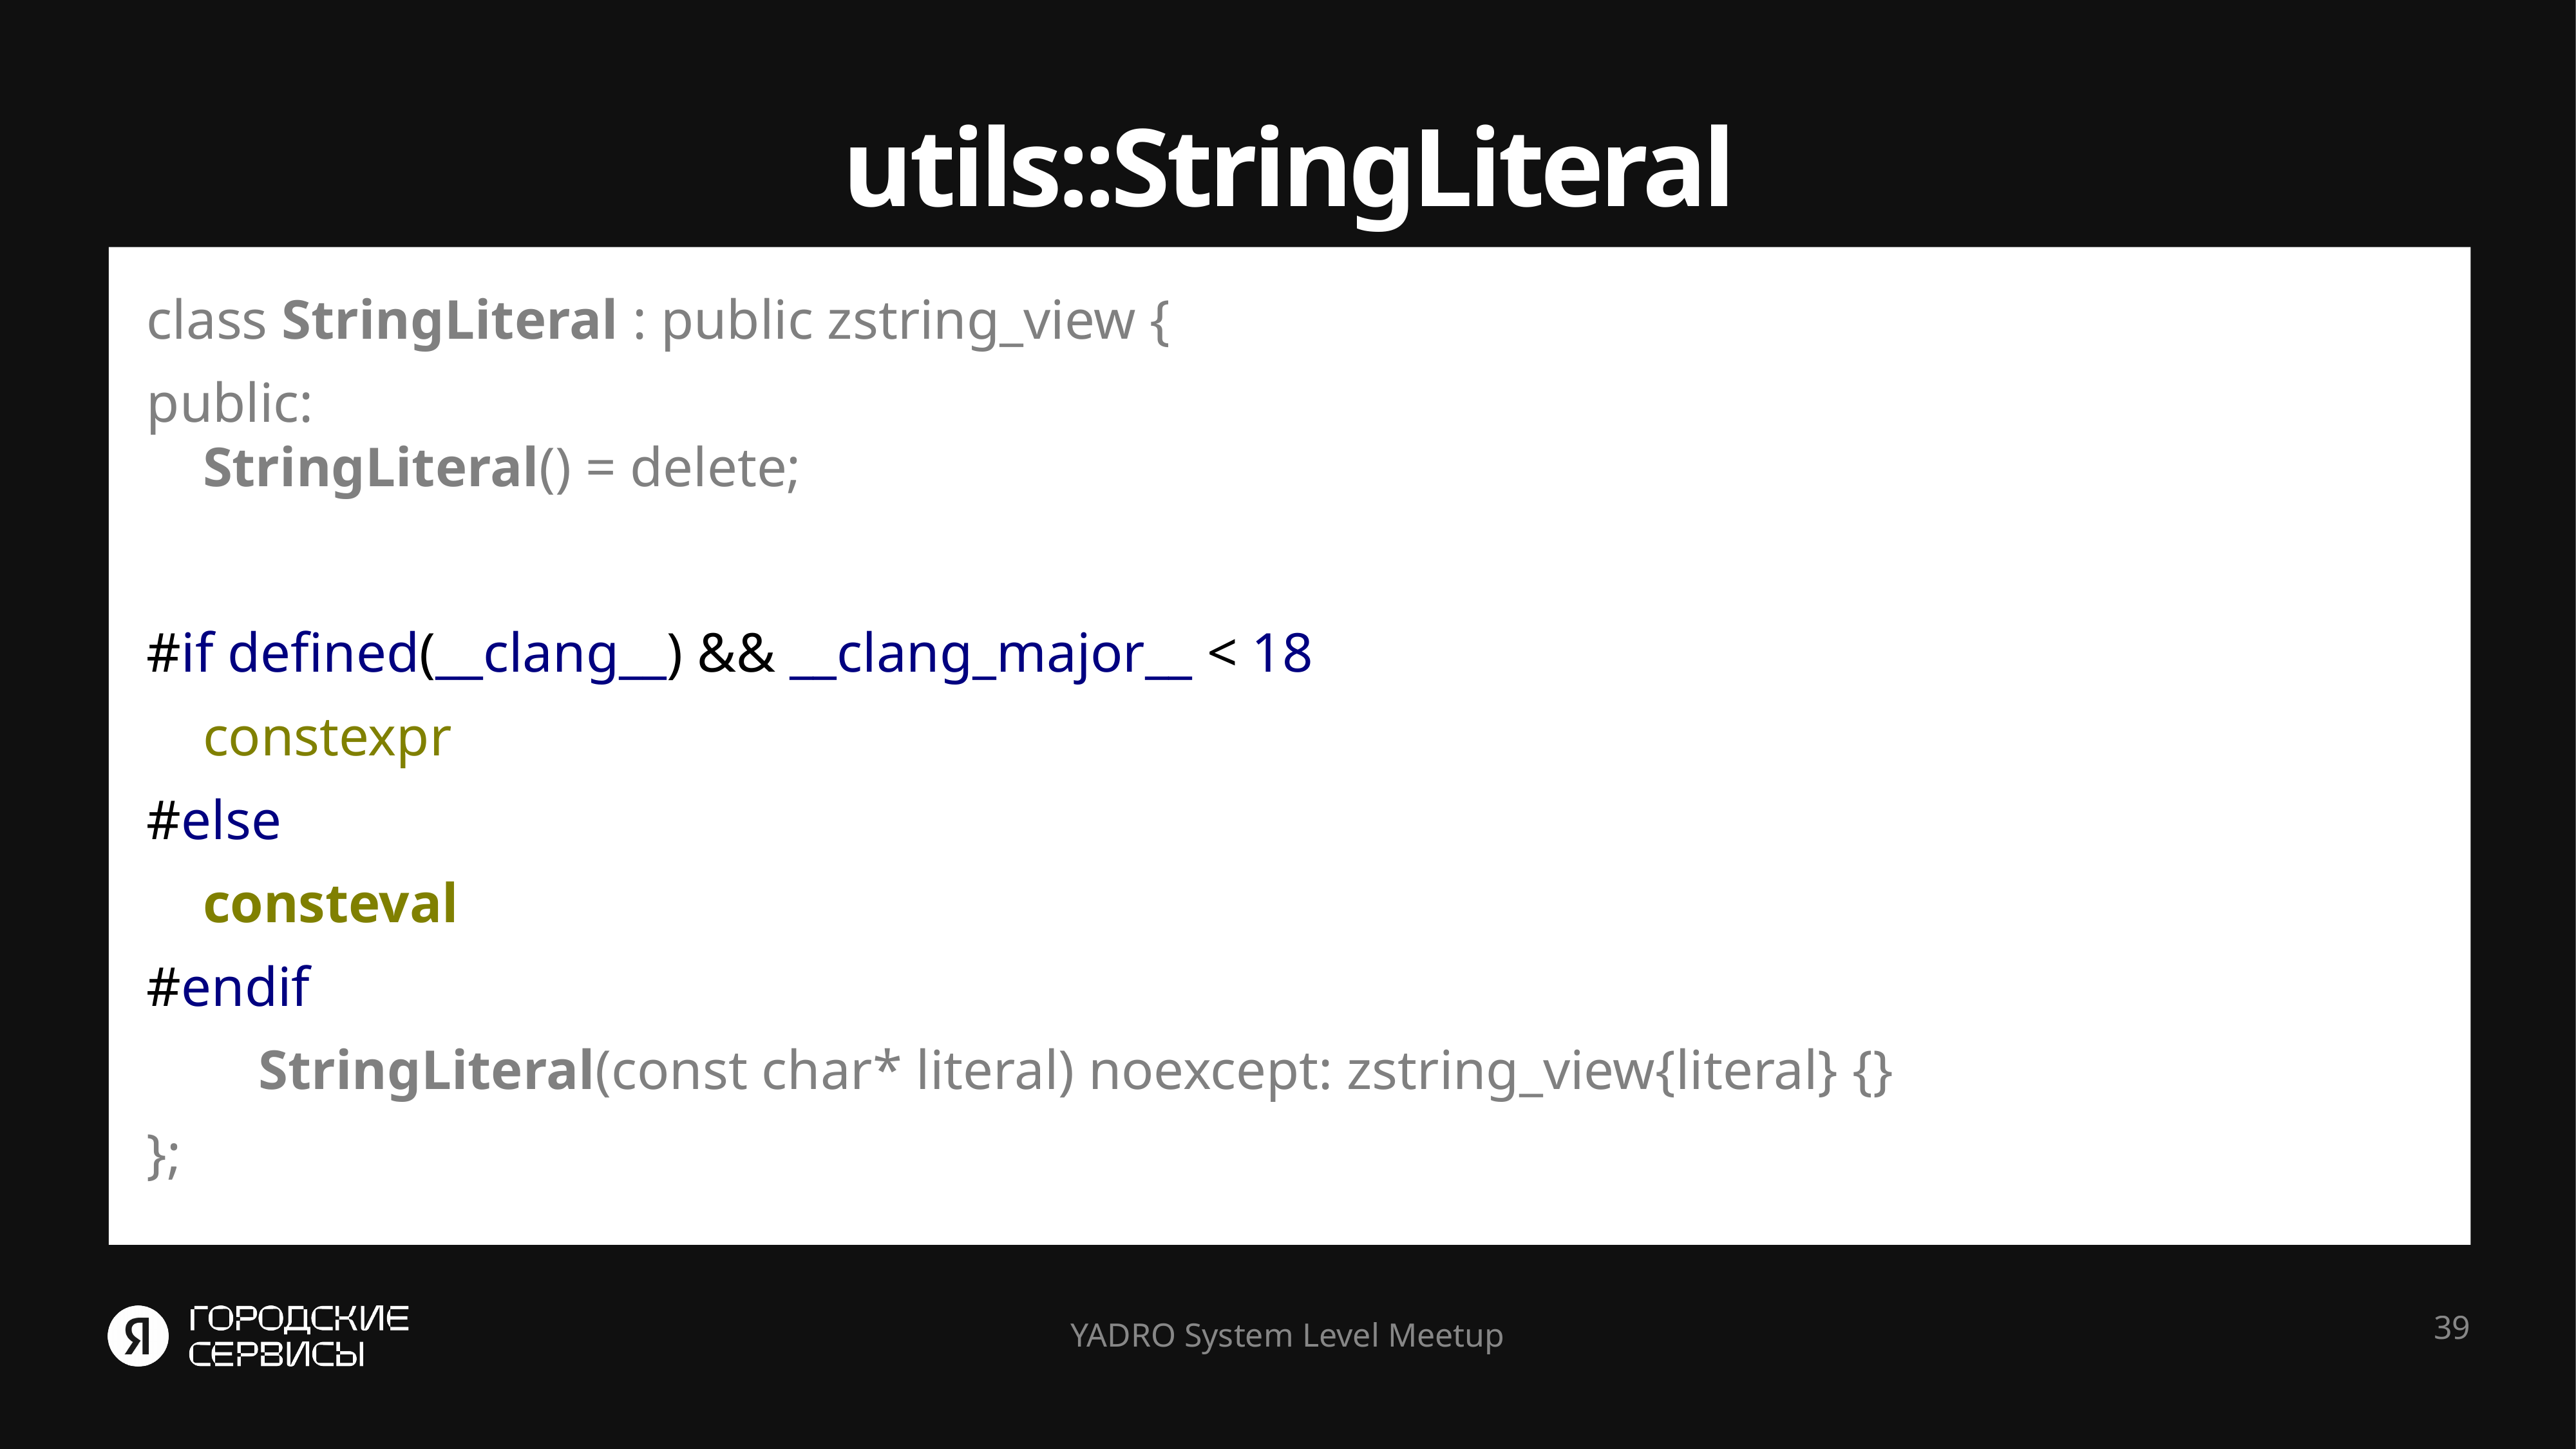

utils::StringLiteral
# class StringLiteral : public zstring_view {
public:
 StringLiteral() = delete;
#if defined(__clang__) && __clang_major__ < 18
 constexpr
#else
 consteval
#endif
 StringLiteral(const char* literal) noexcept: zstring_view{literal} {}
};
YADRO System Level Meetup